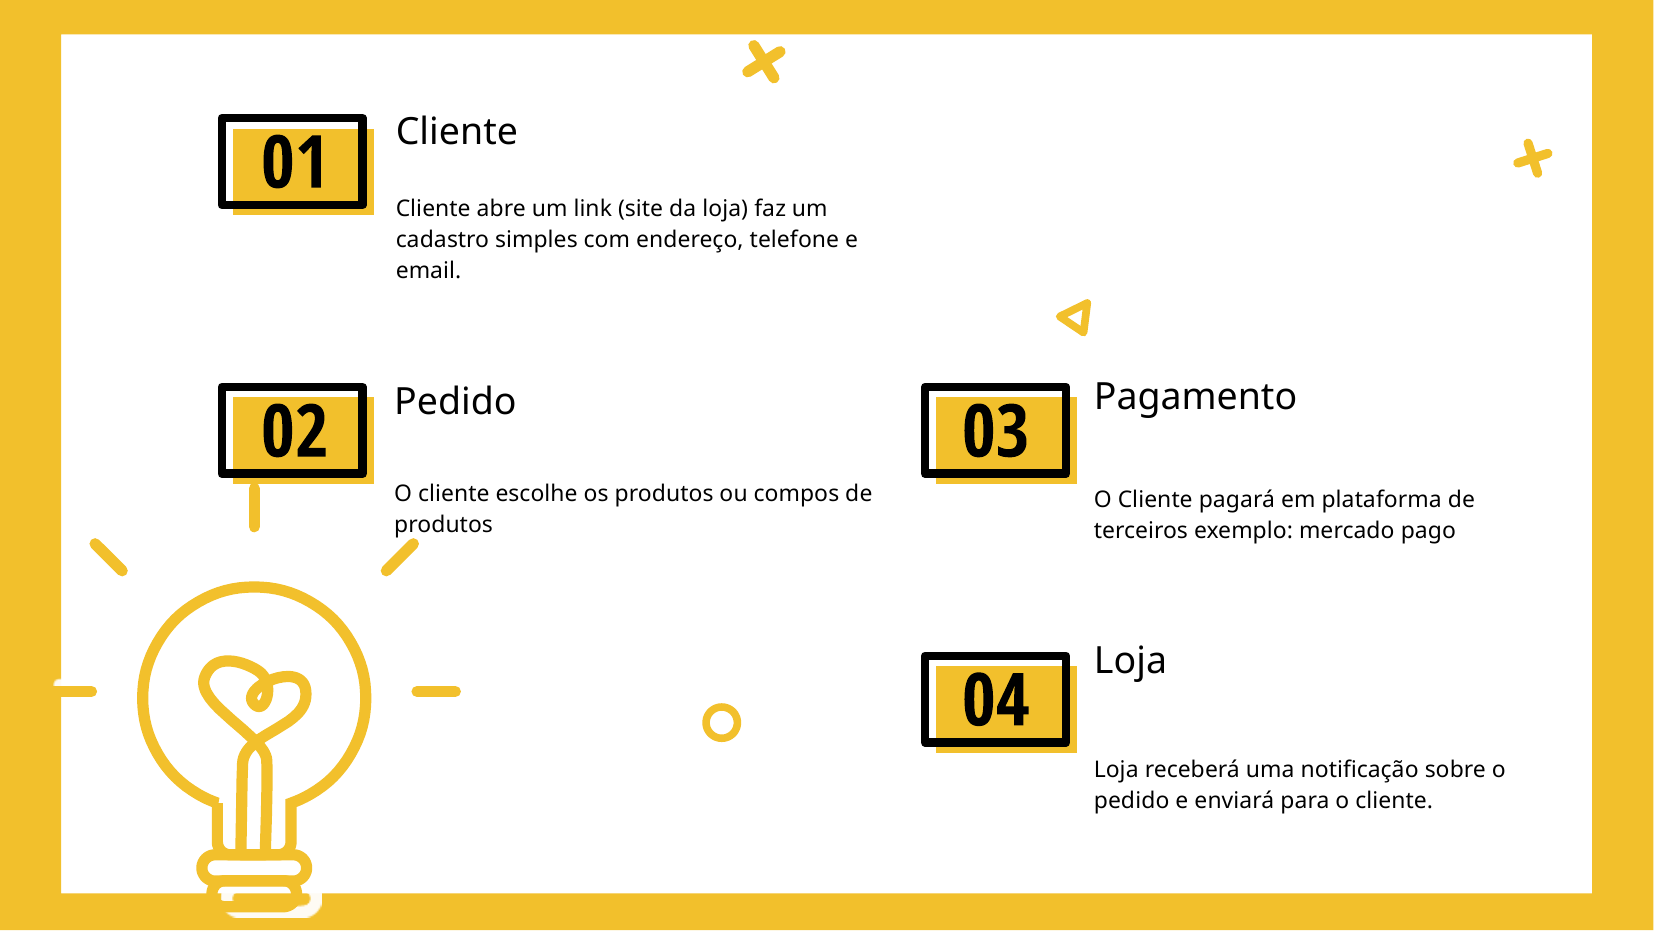

# Cliente
Cliente abre um link (site da loja) faz um cadastro simples com endereço, telefone e email.
Pagamento
Pedido
O cliente escolhe os produtos ou compos de produtos
O Cliente pagará em plataforma de terceiros exemplo: mercado pago
Loja
Loja receberá uma notificação sobre o pedido e enviará para o cliente.